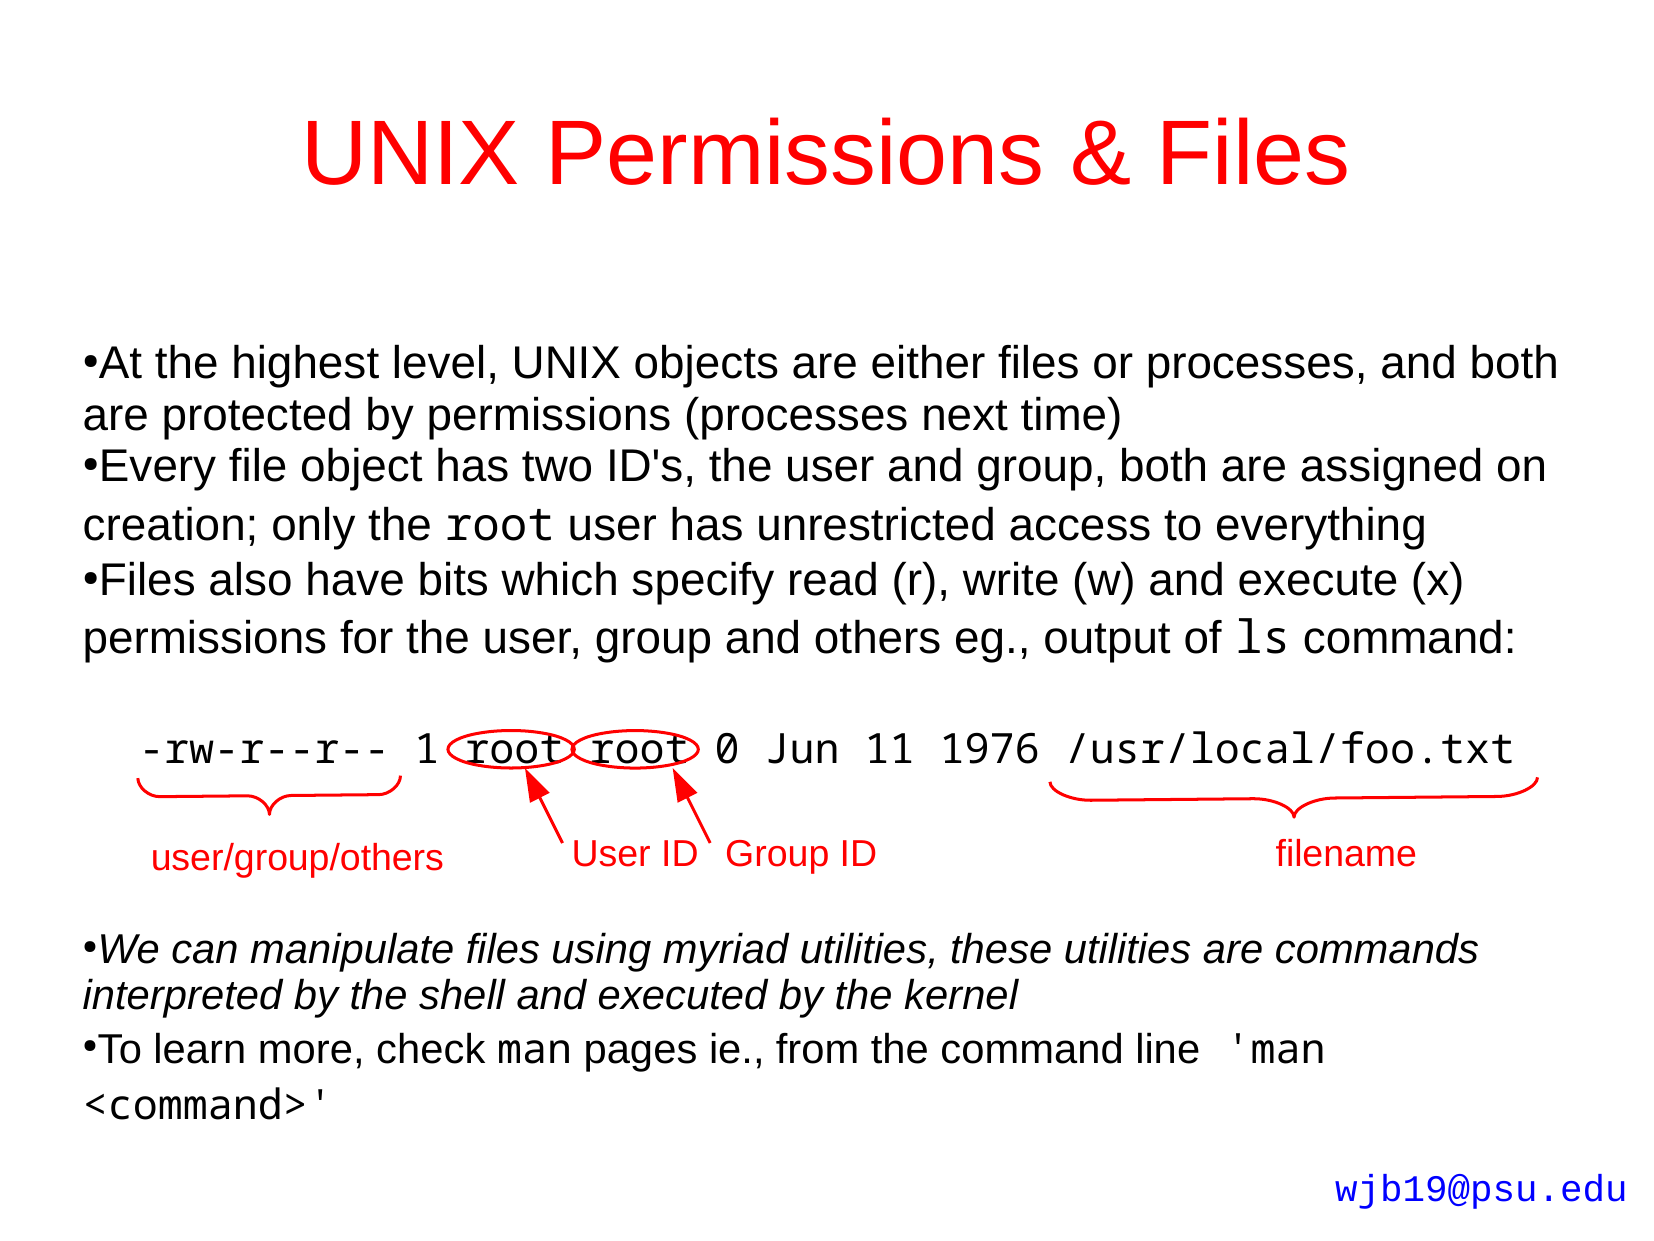

# UNIX Permissions & Files
At the highest level, UNIX objects are either files or processes, and both are protected by permissions (processes next time)
Every file object has two ID's, the user and group, both are assigned on creation; only the root user has unrestricted access to everything
Files also have bits which specify read (r), write (w) and execute (x) permissions for the user, group and others eg., output of ls command:
-rw-r--r-- 1 root root 0 Jun 11 1976 /usr/local/foo.txt
We can manipulate files using myriad utilities, these utilities are commands interpreted by the shell and executed by the kernel
To learn more, check man pages ie., from the command line 'man <command>'
User ID
filename
Group ID
user/group/others
wjb19@psu.edu